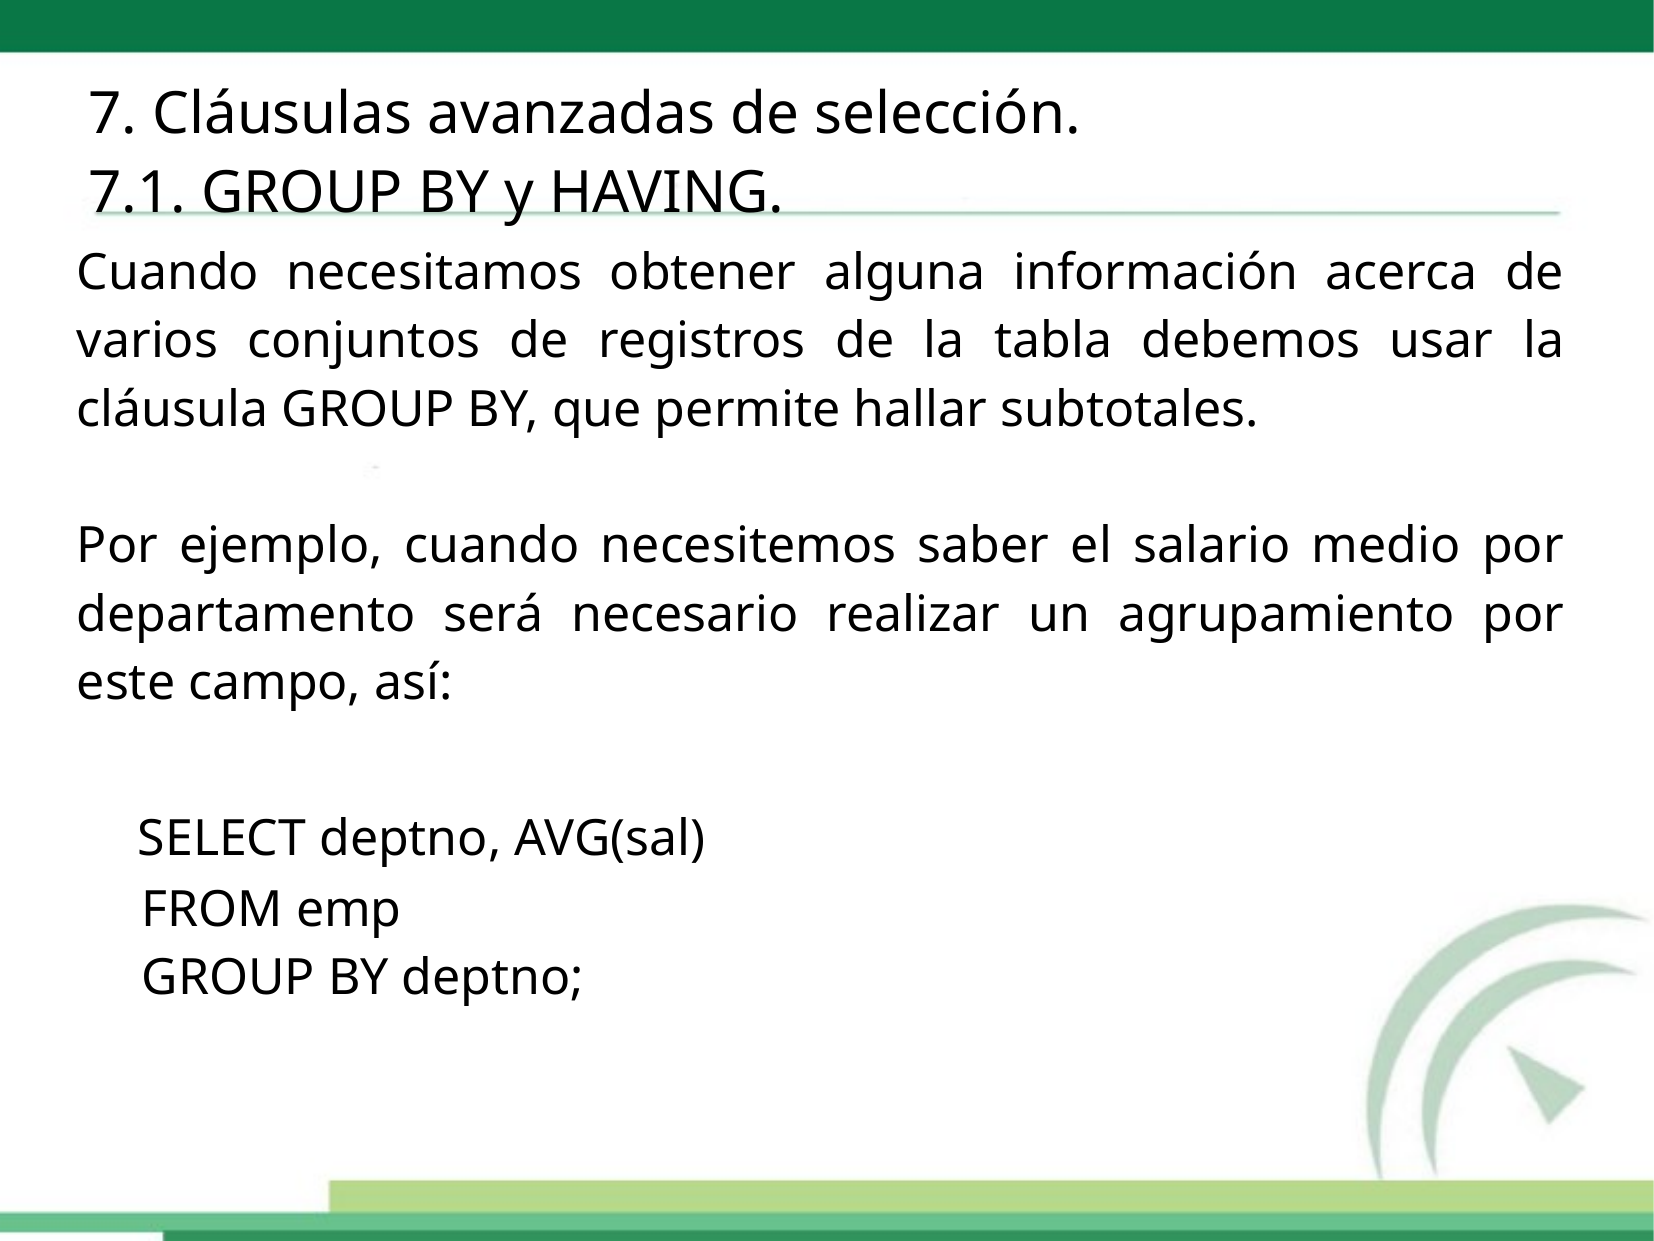

# 7. Cláusulas avanzadas de selección. 7.1. GROUP BY y HAVING.
Cuando necesitamos obtener alguna información acerca de varios conjuntos de registros de la tabla debemos usar la cláusula GROUP BY, que permite hallar subtotales.
Por ejemplo, cuando necesitemos saber el salario medio por departamento será necesario realizar un agrupamiento por este campo, así:
 SELECT deptno, AVG(sal)
 FROM emp
 GROUP BY deptno;